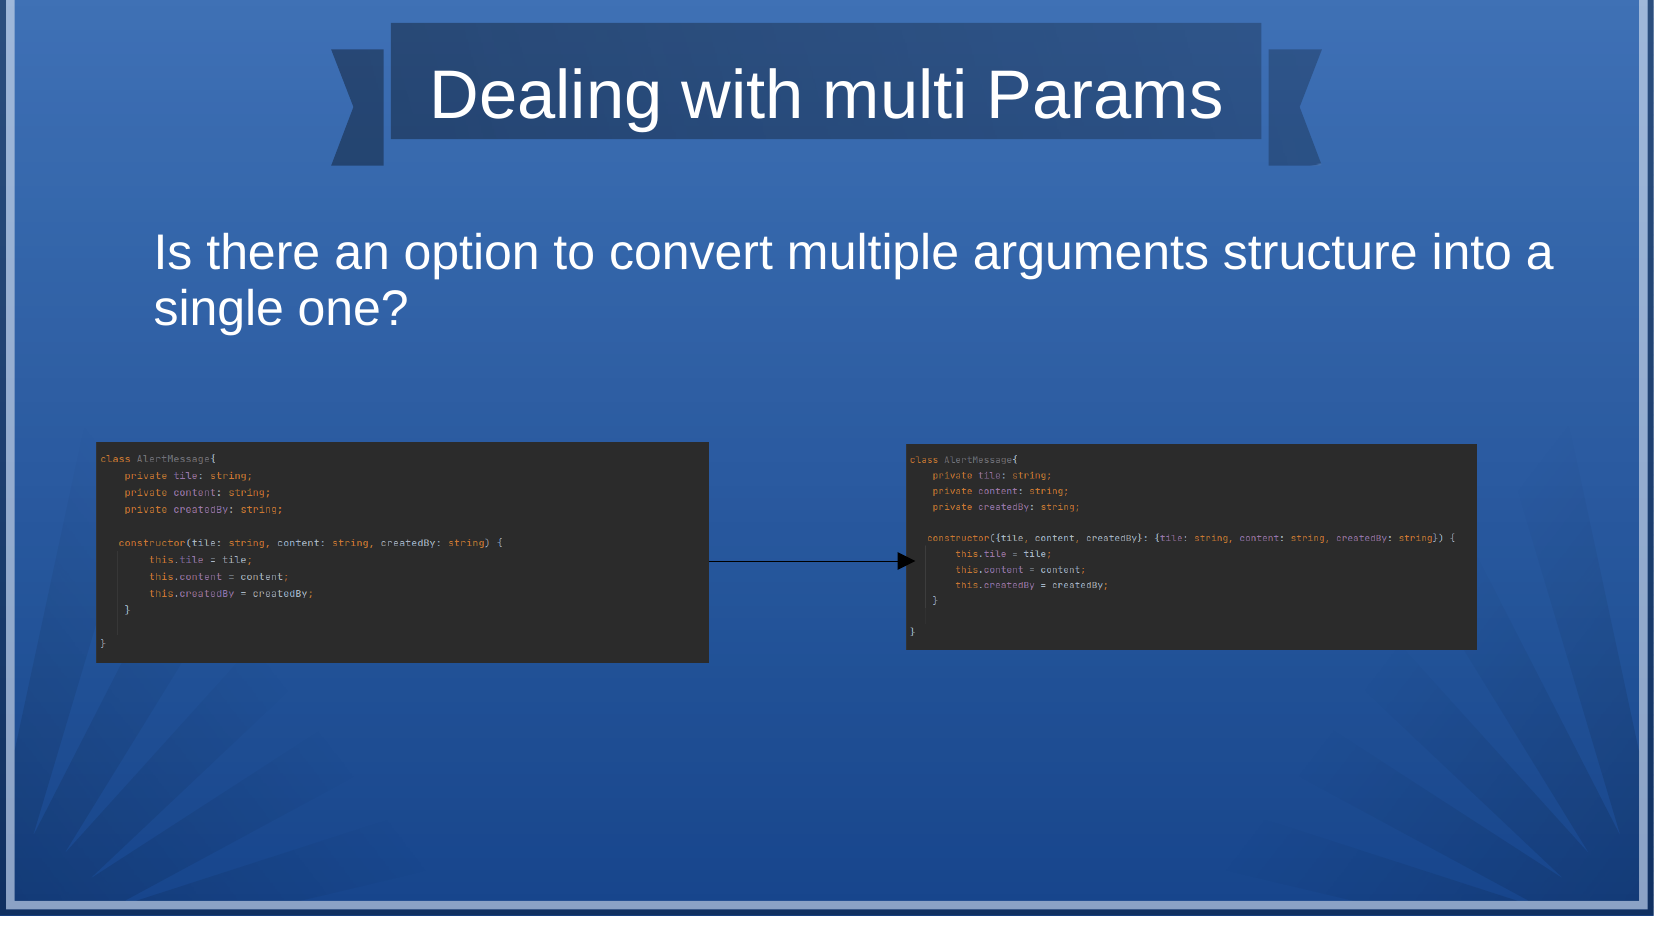

# Dealing with multi Params
Is there an option to convert multiple arguments structure into a single one?